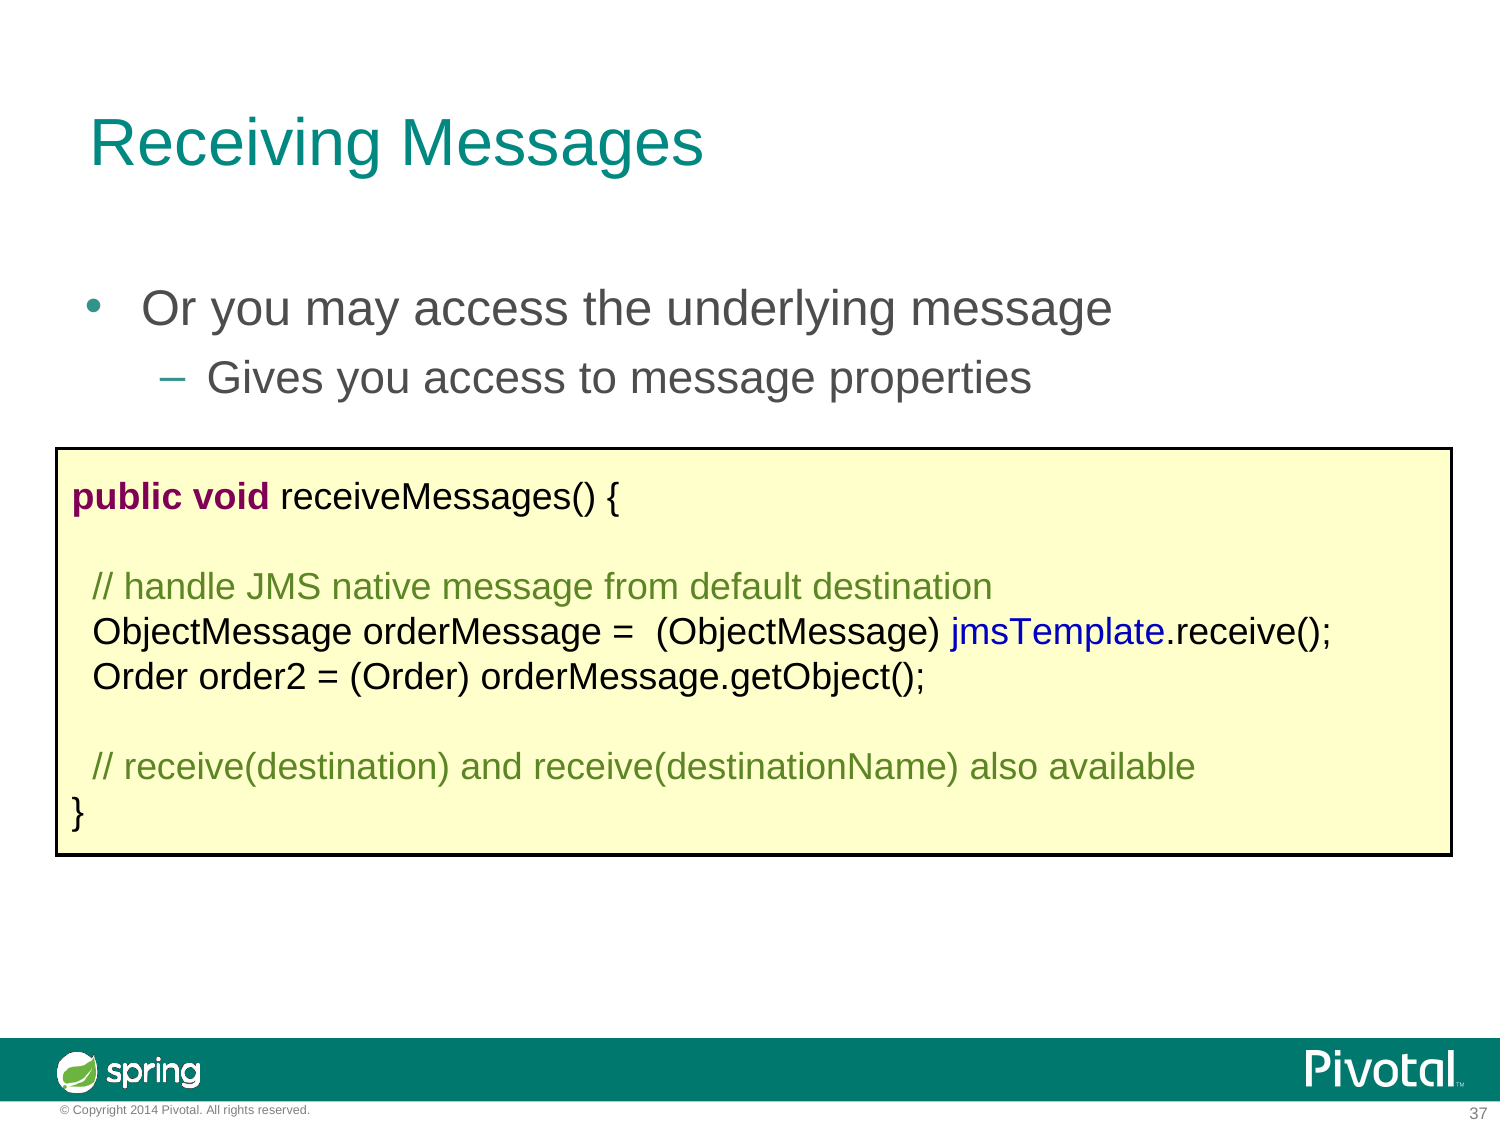

# Receiving Messages
Or you may access the underlying message
Gives you access to message properties
public void receiveMessages() {
 // handle JMS native message from default destination
 ObjectMessage orderMessage = (ObjectMessage) jmsTemplate.receive();
 Order order2 = (Order) orderMessage.getObject();
 // receive(destination) and receive(destinationName) also available
}